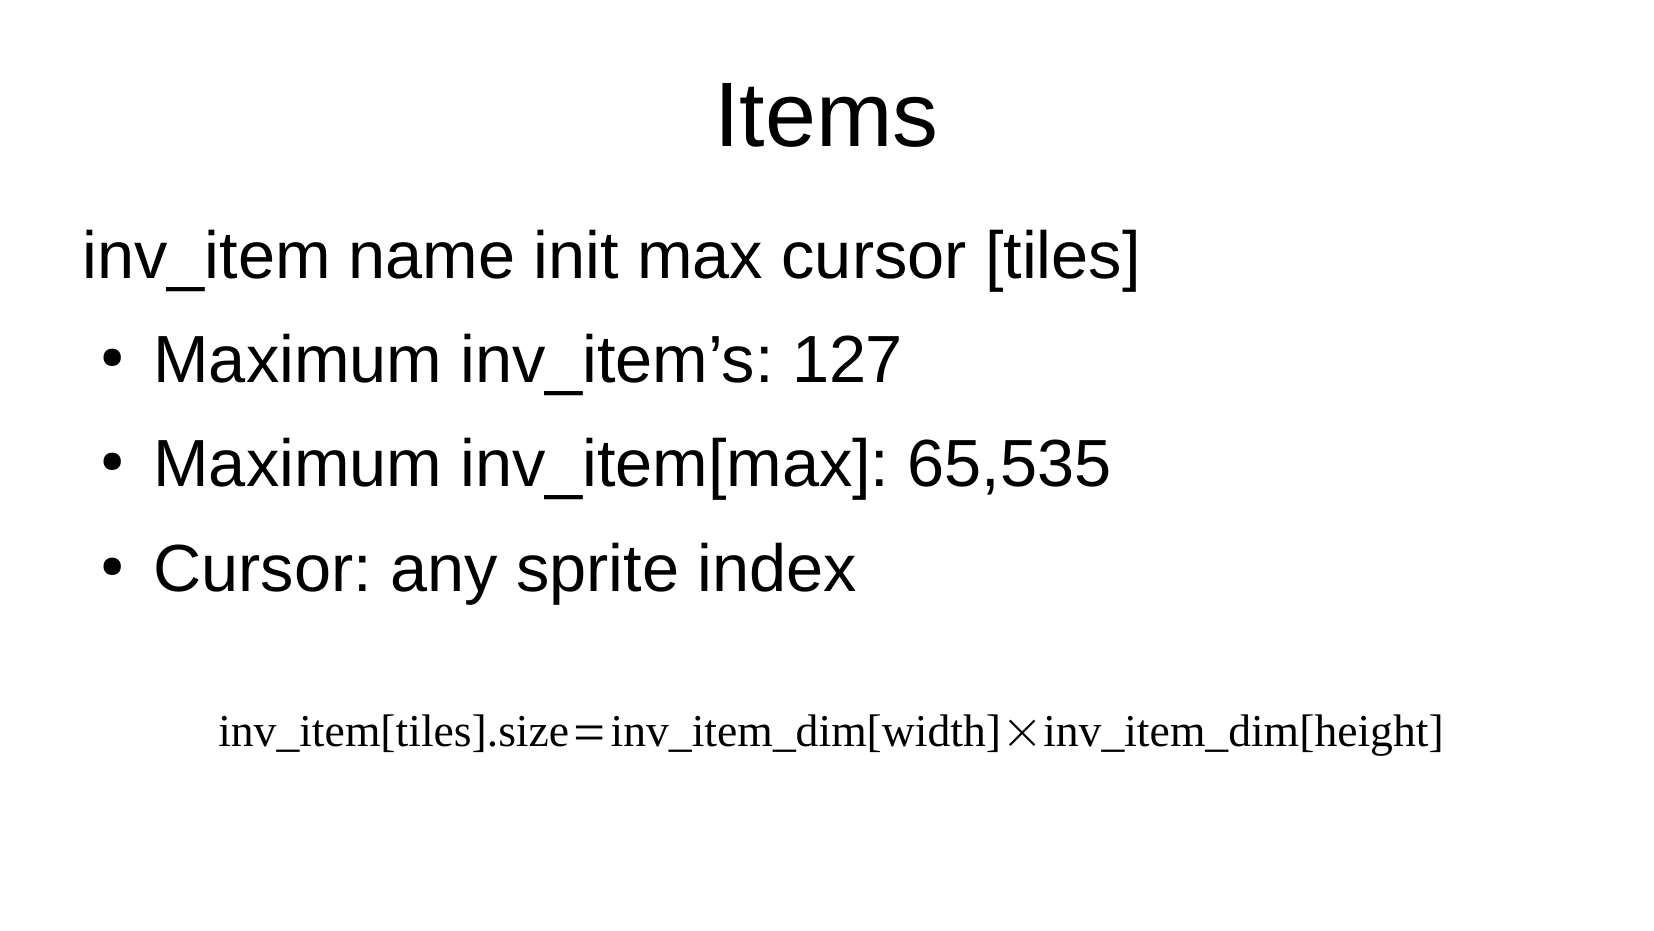

# Items
inv_item name init max cursor [tiles]
Maximum inv_item’s: 127
Maximum inv_item[max]: 65,535
Cursor: any sprite index